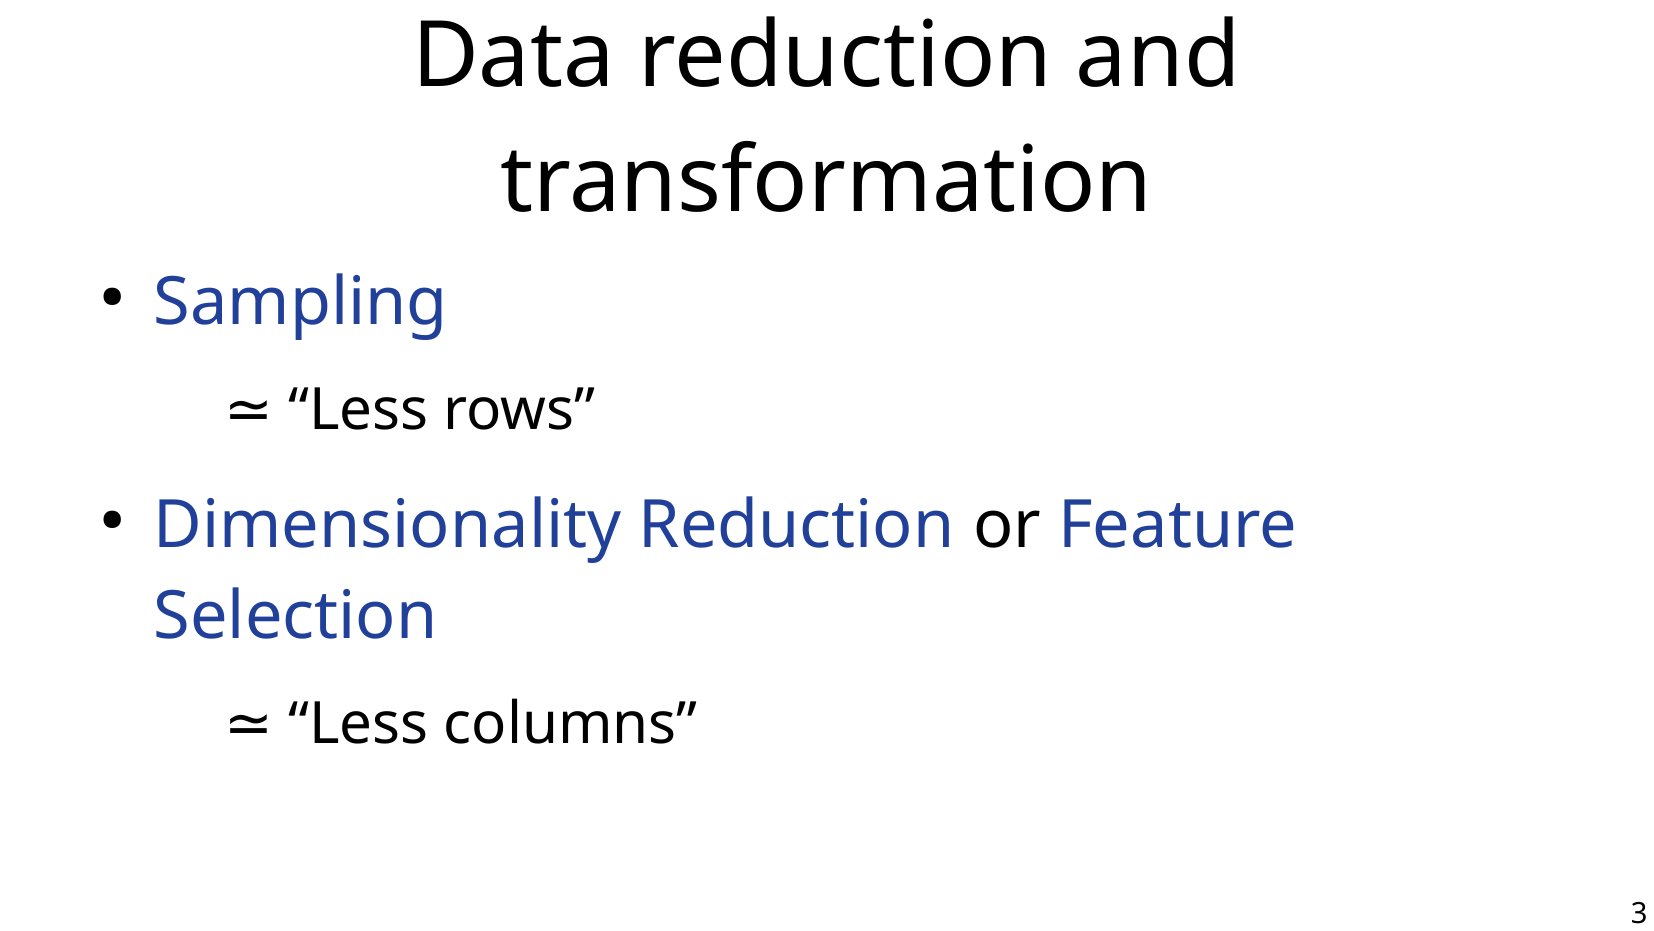

# Data reduction and transformation
Sampling
≃ “Less rows”
Dimensionality Reduction or Feature Selection
≃ “Less columns”
3